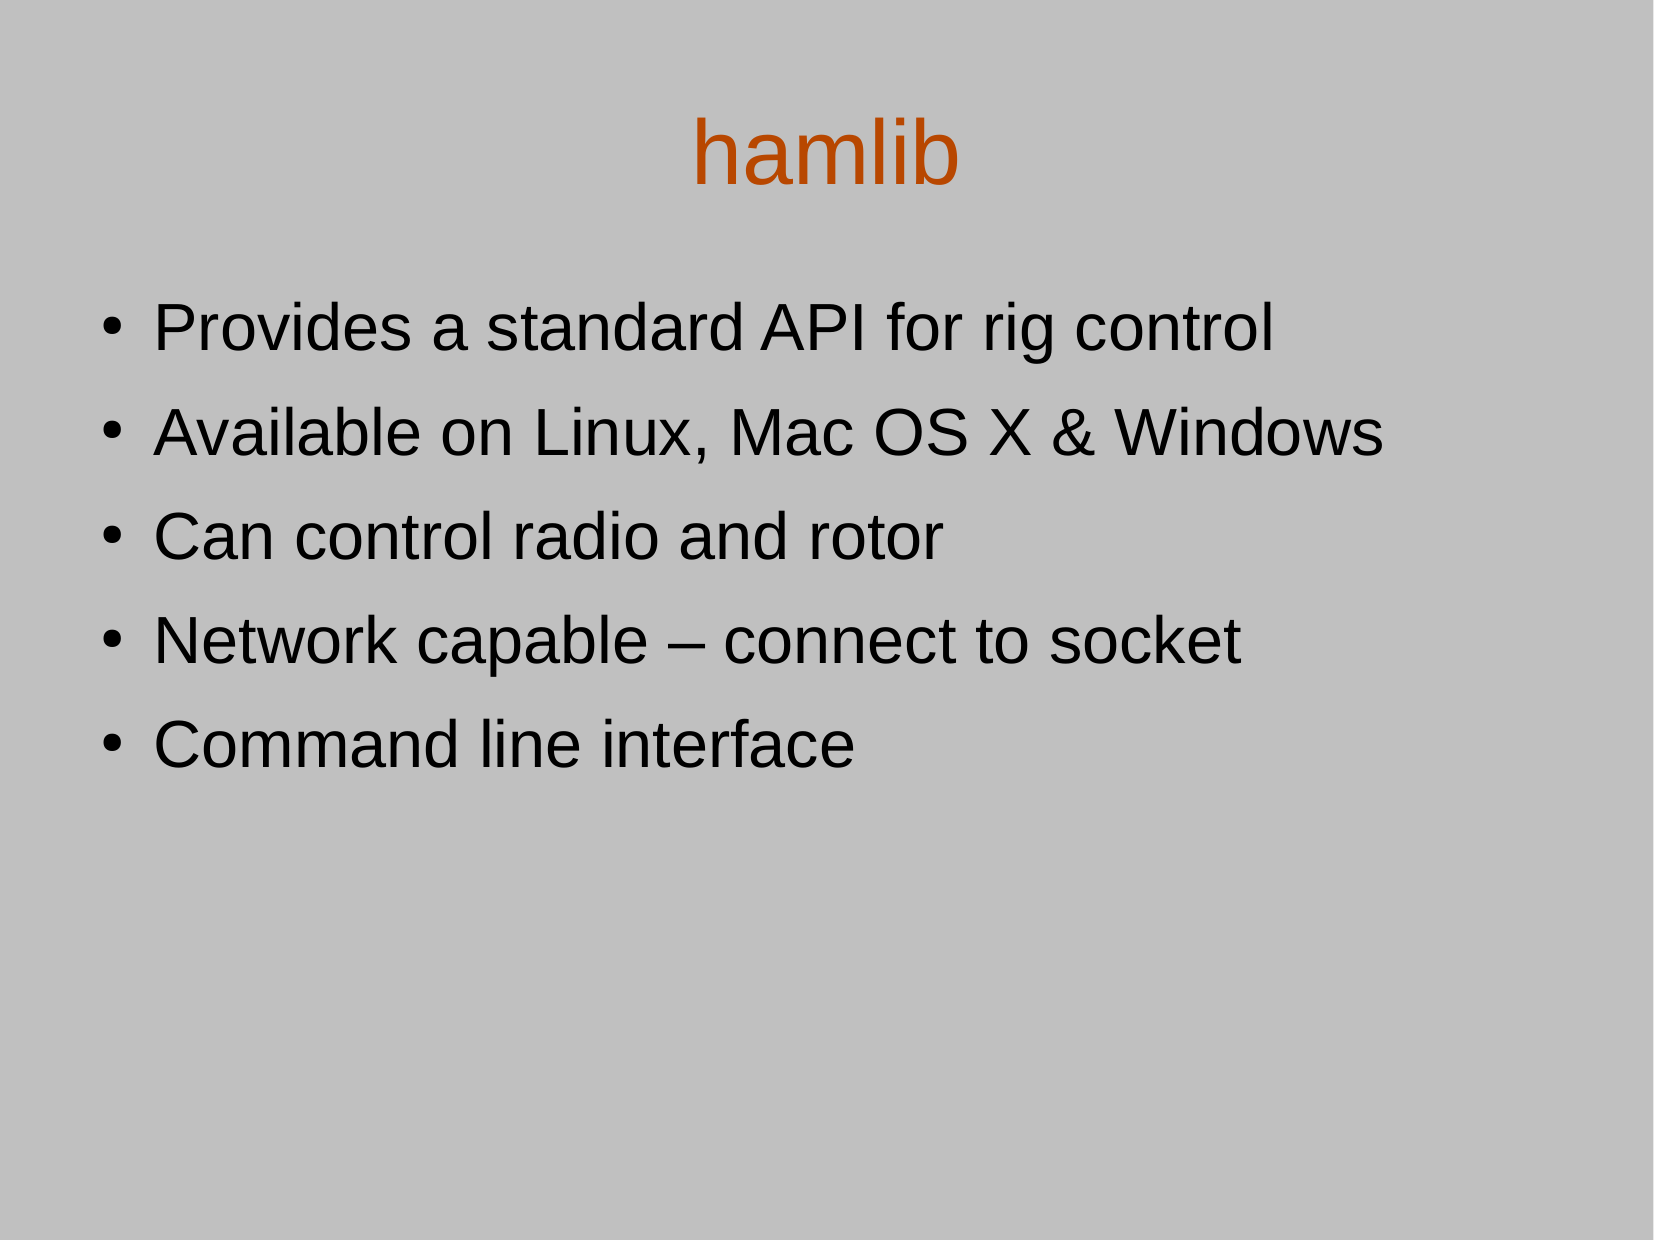

# hamlib
Provides a standard API for rig control
Available on Linux, Mac OS X & Windows
Can control radio and rotor
Network capable – connect to socket
Command line interface